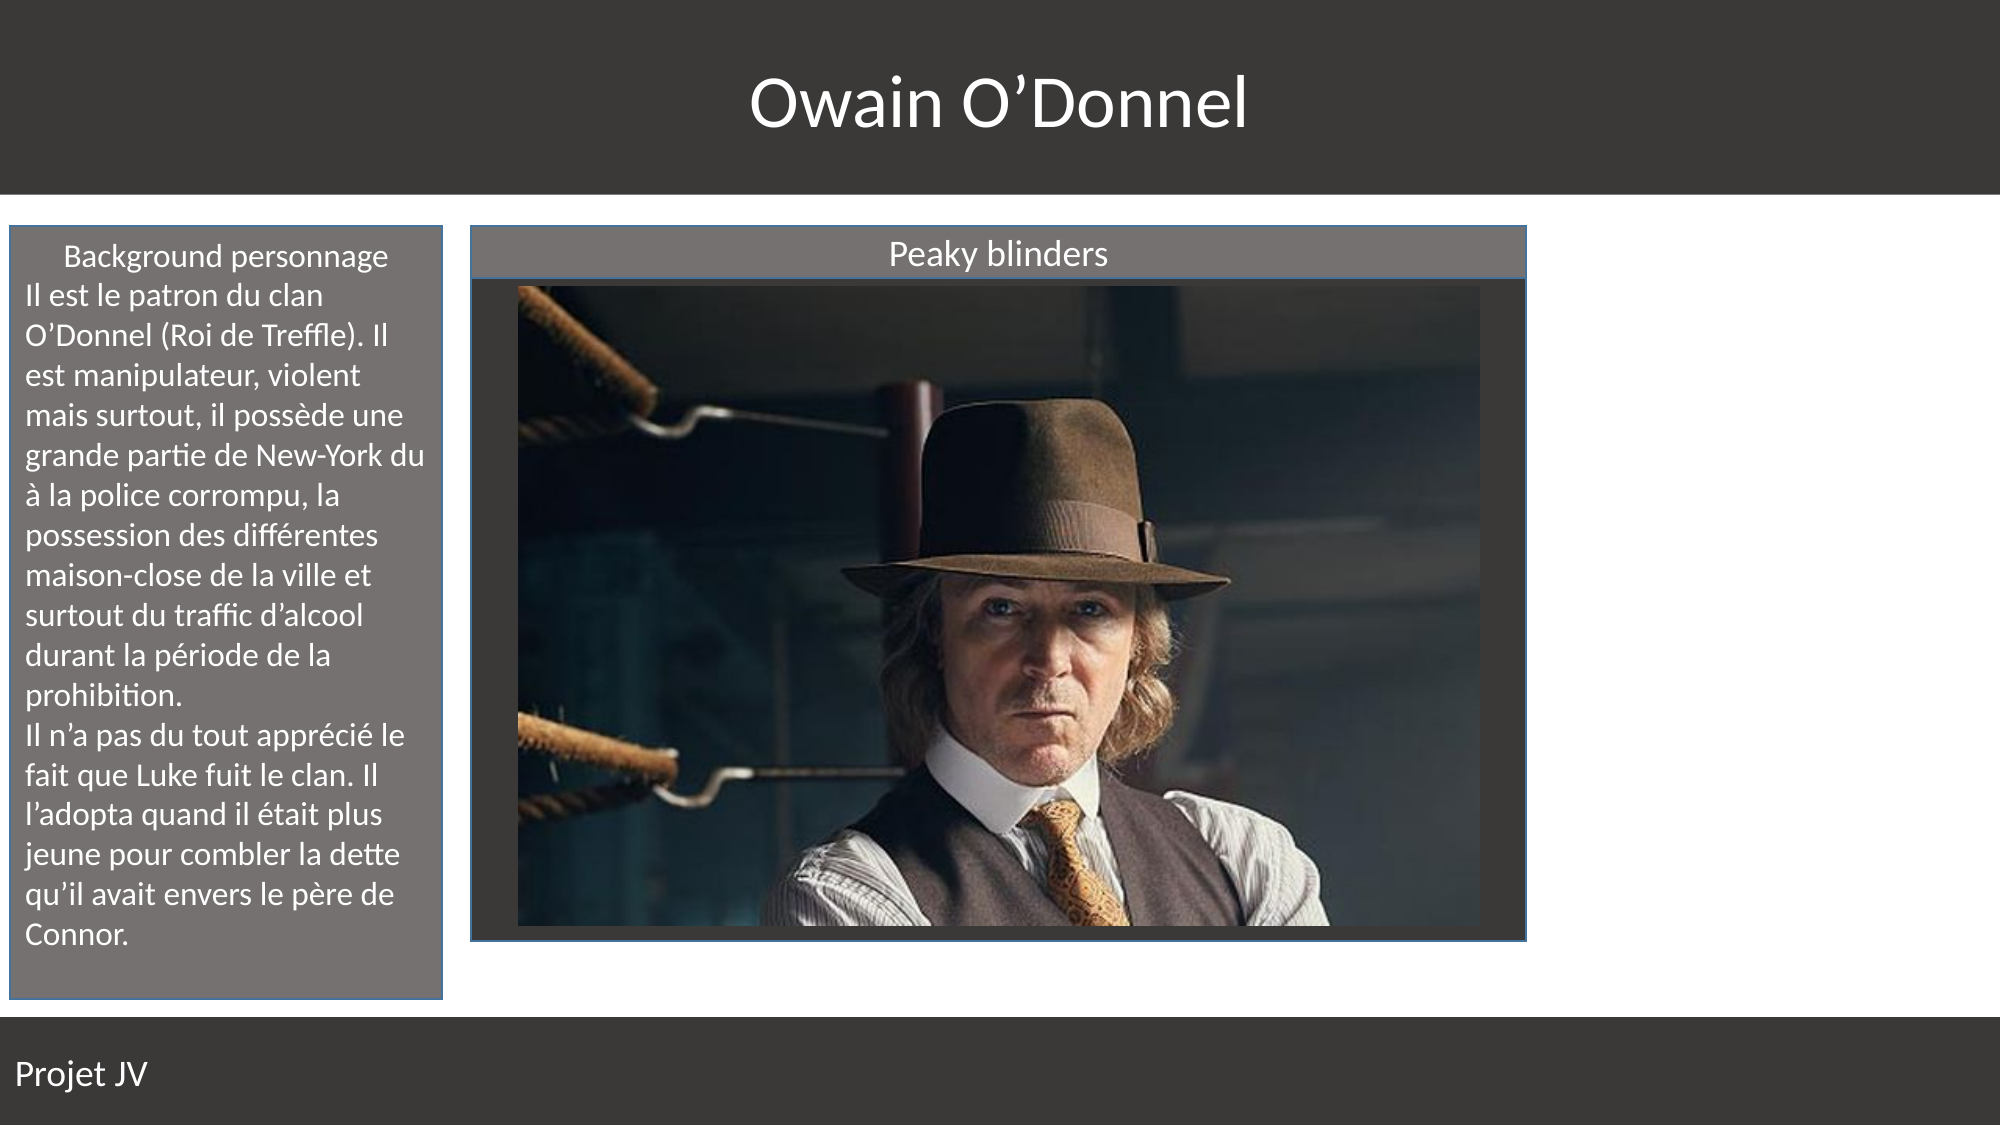

Owain O’Donnel
Background personnage
Il est le patron du clan O’Donnel (Roi de Treffle). Il est manipulateur, violent mais surtout, il possède une grande partie de New-York du à la police corrompu, la possession des différentes maison-close de la ville et surtout du traffic d’alcool durant la période de la prohibition.
Il n’a pas du tout apprécié le fait que Luke fuit le clan. Il l’adopta quand il était plus jeune pour combler la dette qu’il avait envers le père de Connor.
Peaky blinders
Projet JV